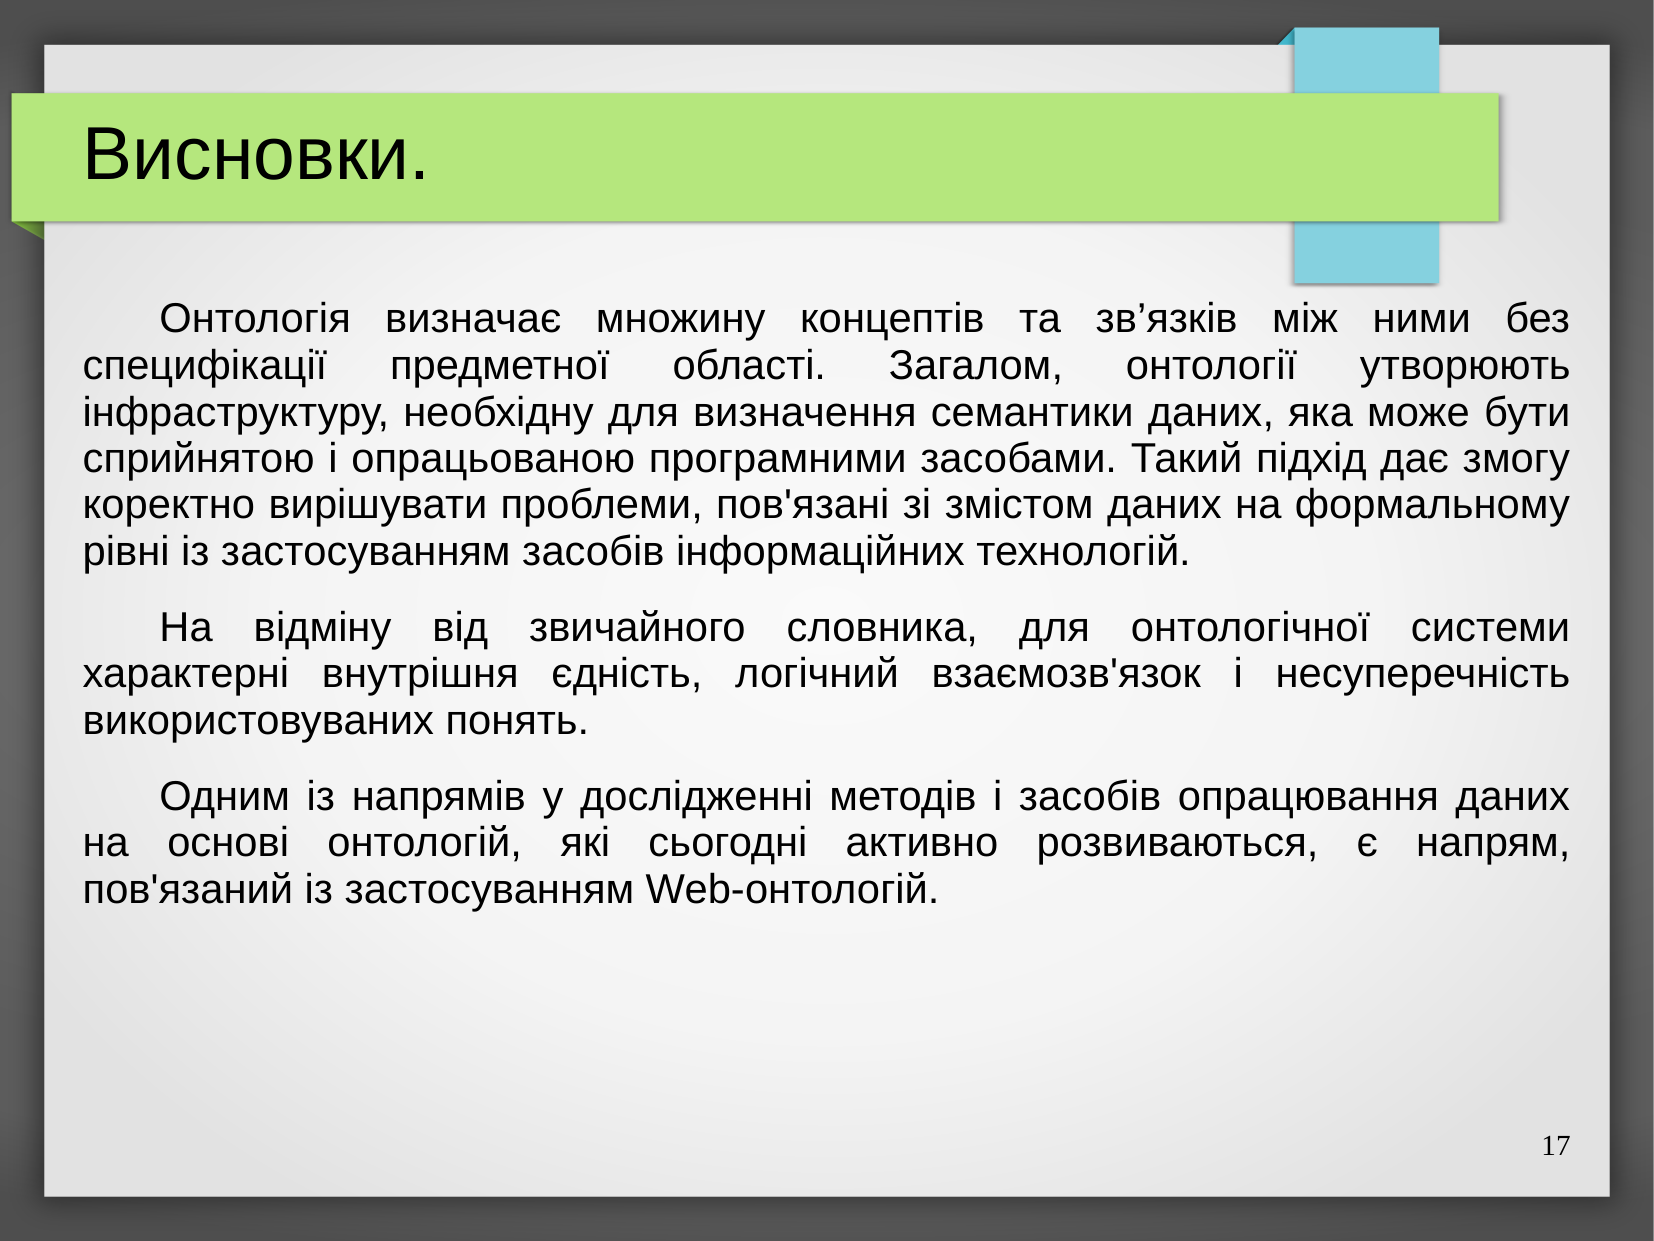

# Висновки.
Онтологія визначає множину концептів та зв’язків між ними без специфікації предметної області. Загалом, онтології утворюють інфраструктуру, необхідну для визначення семантики даних, яка може бути сприйнятою і опрацьованою програмними засобами. Такий підхід дає змогу коректно вирішувати проблеми, пов'язані зі змістом даних на формальному рівні із застосуванням засобів інформаційних технологій.
На відміну від звичайного словника, для онтологічної системи характерні внутрішня єдність, логічний взаємозв'язок і несуперечність використовуваних понять.
Одним із напрямів у дослідженні методів і засобів опрацювання даних на основі онтологій, які сьогодні активно розвиваються, є напрям, пов'язаний із застосуванням Web-онтологій.
17